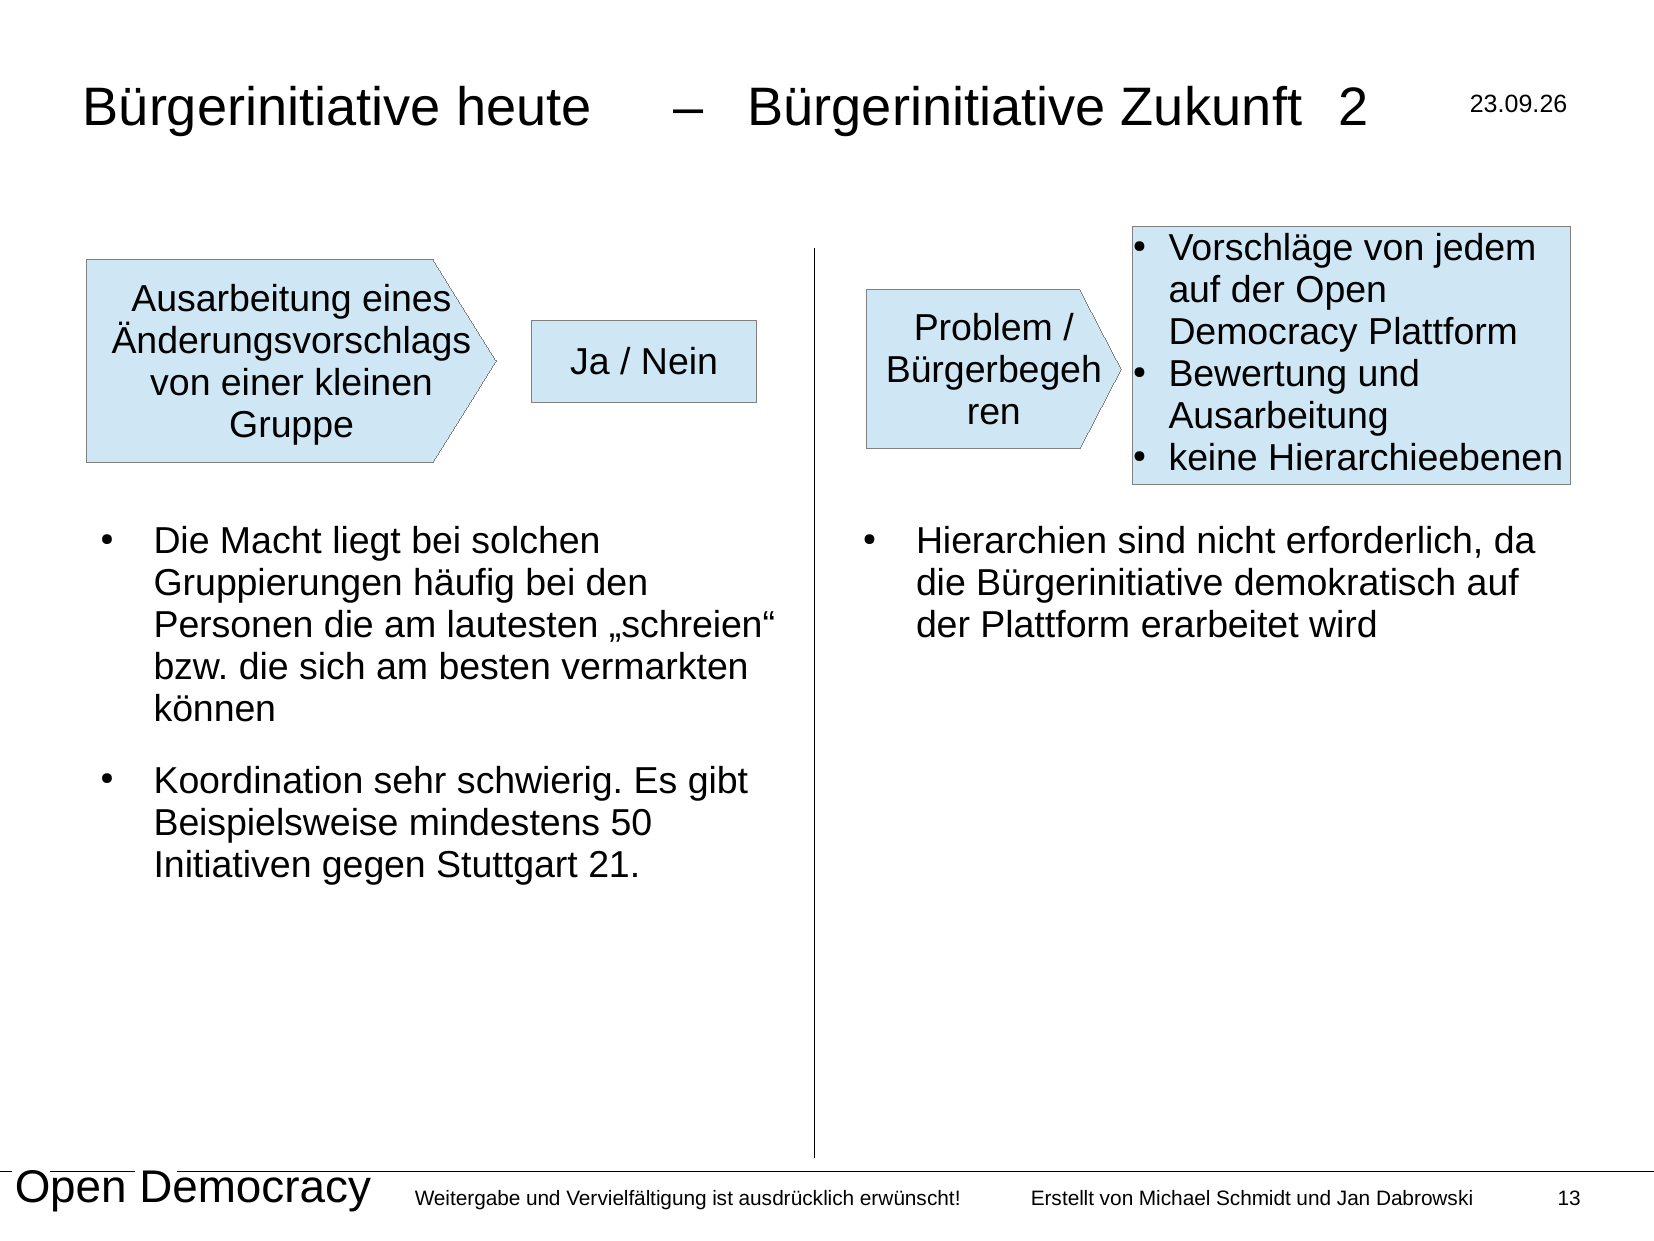

# Bürgerinitiative heute		–	Bürgerinitiative Zukunft	2
Vorschläge von jedem auf der Open Democracy Plattform
Bewertung und Ausarbeitung
keine Hierarchieebenen
Ausarbeitung eines Änderungsvorschlags von einer kleinen Gruppe
Problem / Bürgerbegehren
Ja / Nein
Die Macht liegt bei solchen Gruppierungen häufig bei den Personen die am lautesten „schreien“ bzw. die sich am besten vermarkten können
Koordination sehr schwierig. Es gibt Beispielsweise mindestens 50 Initiativen gegen Stuttgart 21.
Hierarchien sind nicht erforderlich, da die Bürgerinitiative demokratisch auf der Plattform erarbeitet wird